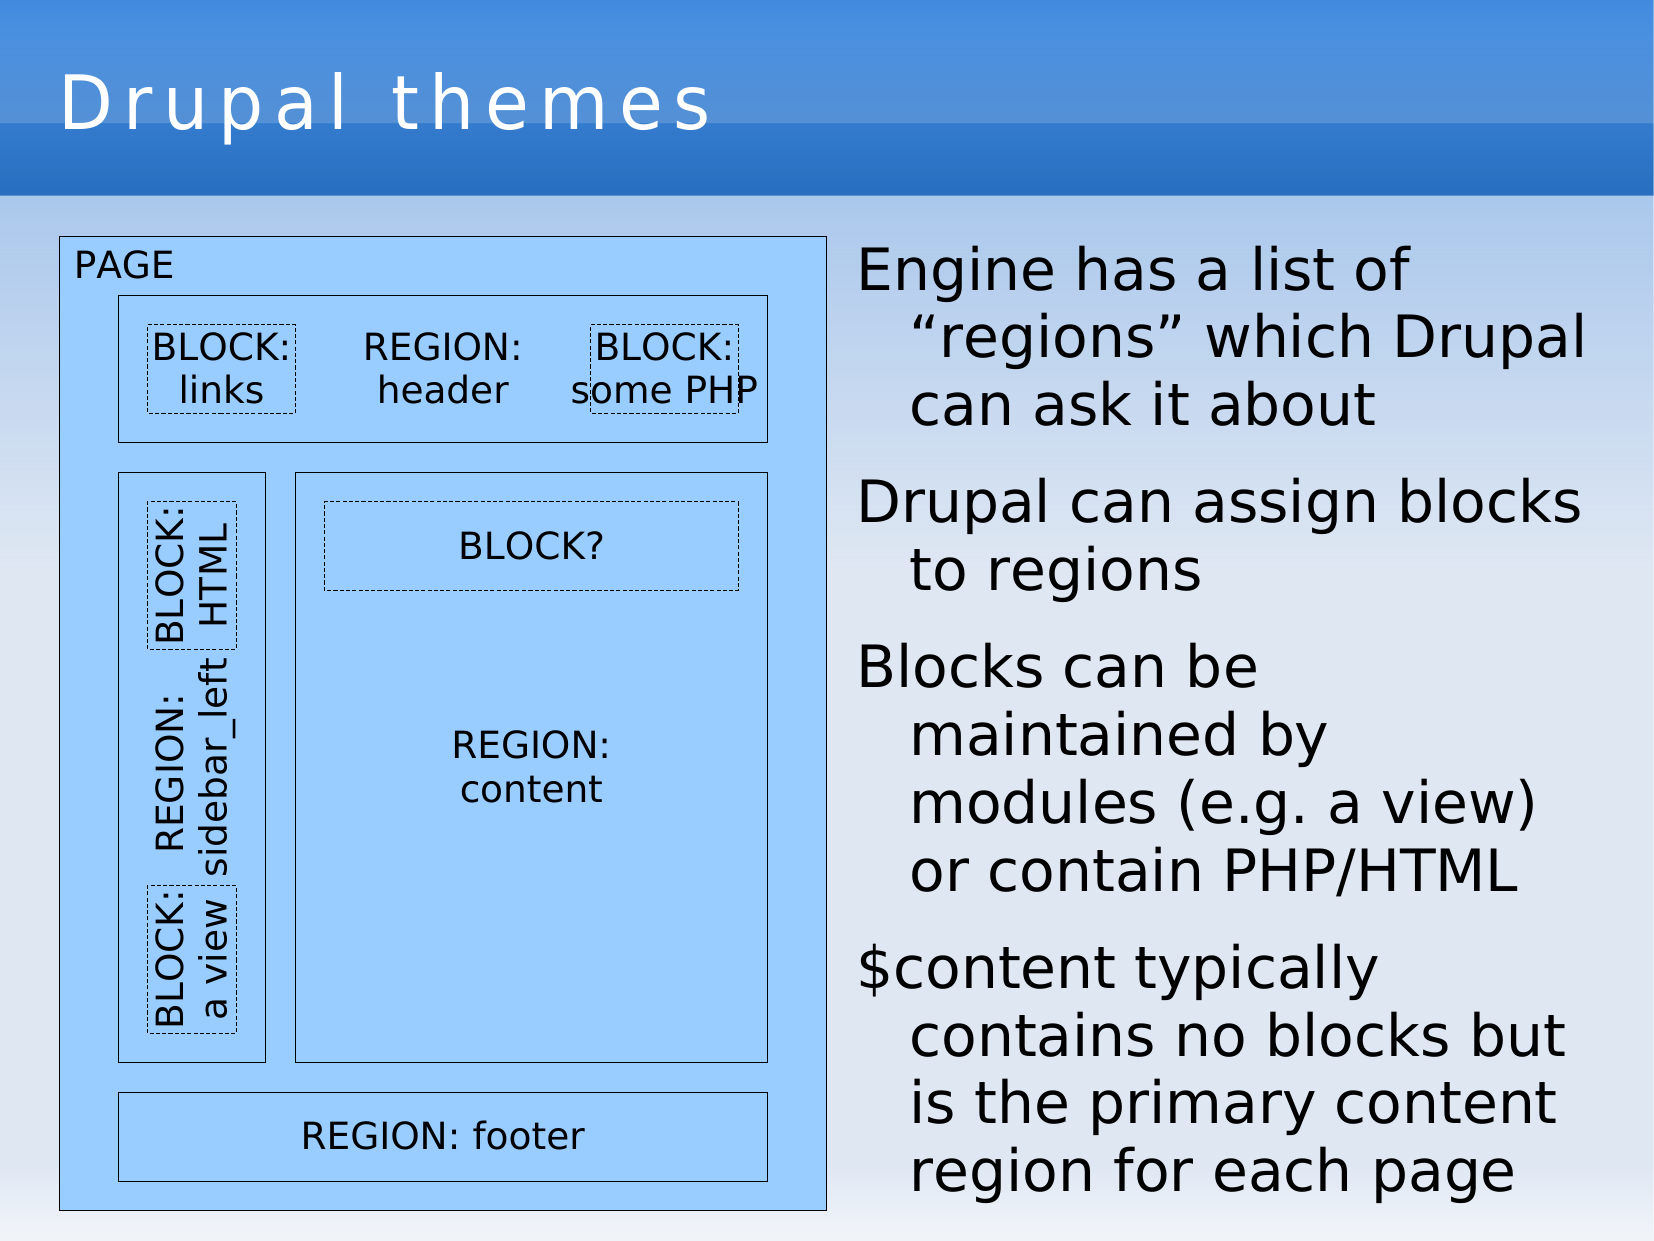

# Drupal themes
PAGE
Engine has a list of “regions” which Drupal can ask it about
Drupal can assign blocks to regions
Blocks can be maintained by modules (e.g. a view) or contain PHP/HTML
$content typically contains no blocks but is the primary content region for each page
REGION:
header
BLOCK:
links
BLOCK:
some PHP
REGION:
content
BLOCK?
BLOCK:
HTML
REGION:
sidebar_left
BLOCK:
a view
REGION: footer